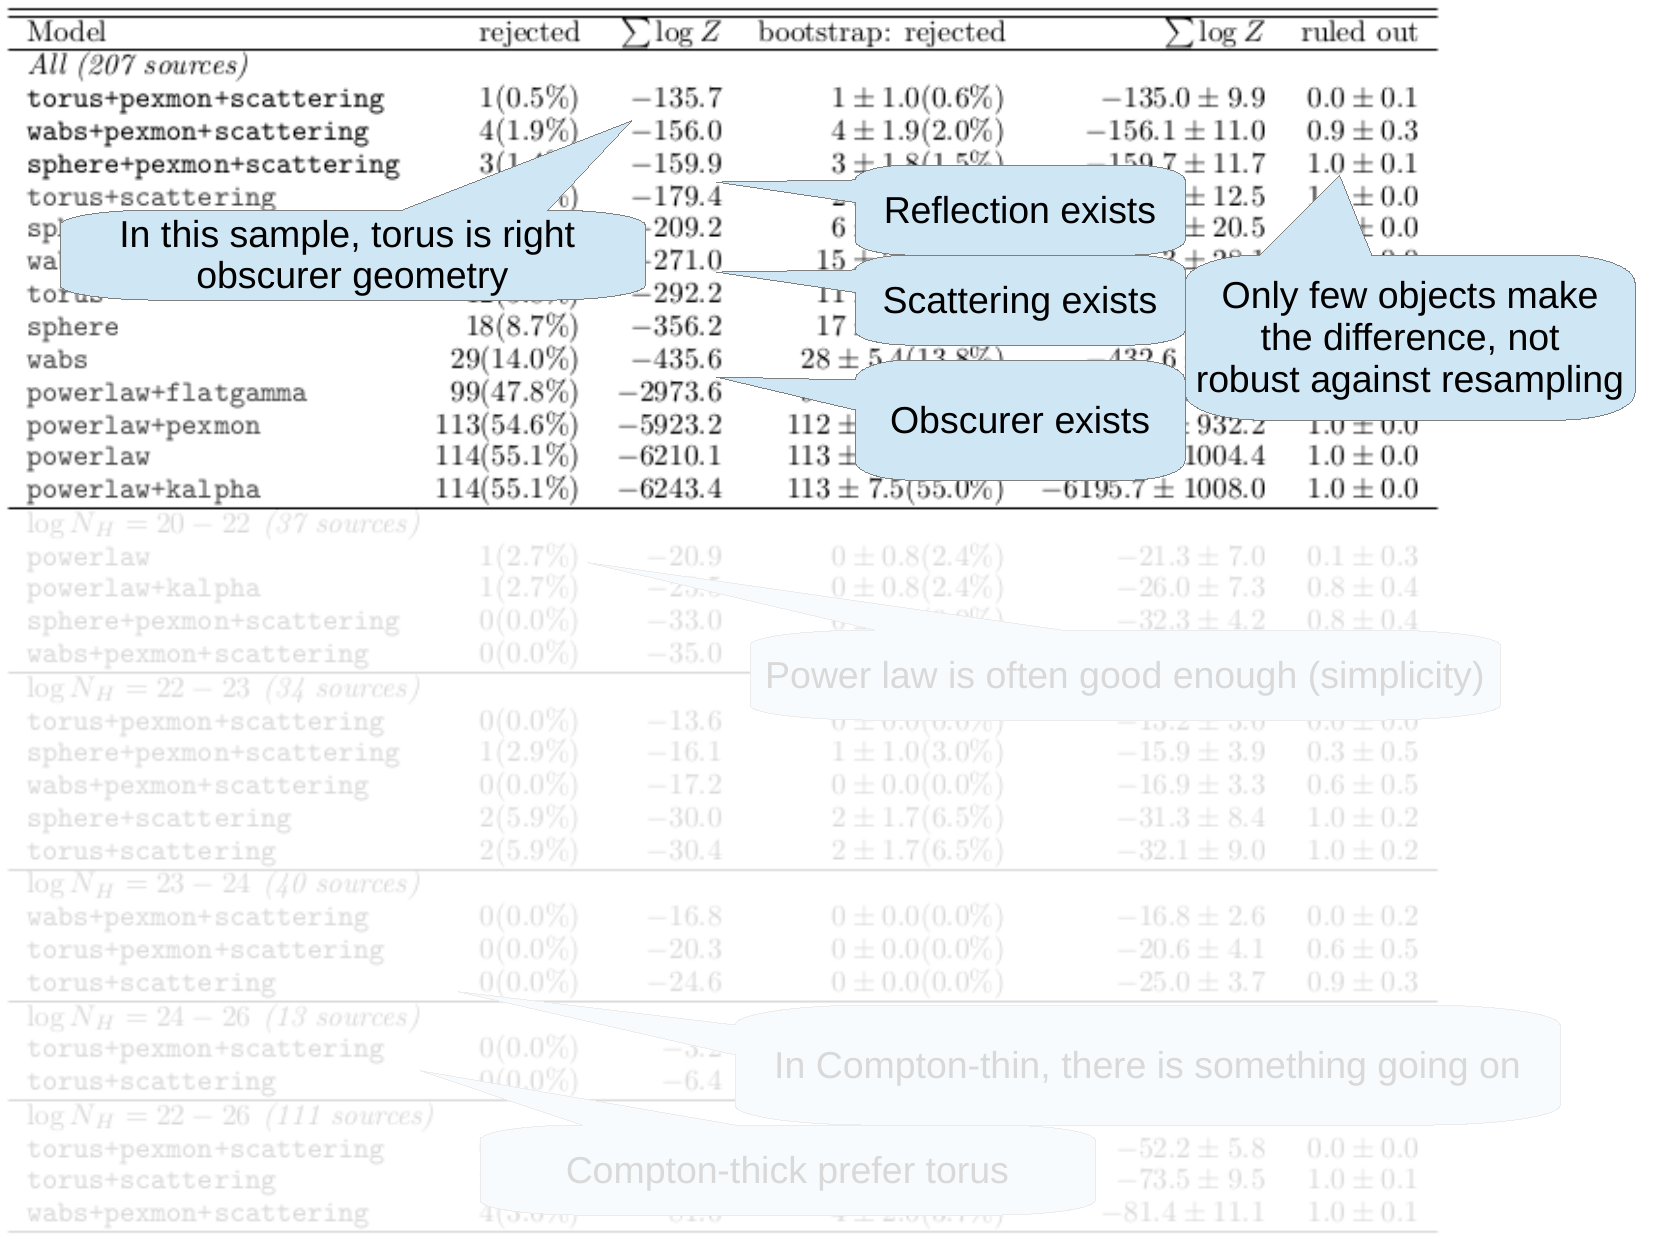

Reflection exists
In this sample, torus is right
obscurer geometry
Scattering exists
Only few objects make
the difference, not
robust against resampling
Obscurer exists
Power law is often good enough (simplicity)
In Compton-thin, there is something going on
Compton-thick prefer torus